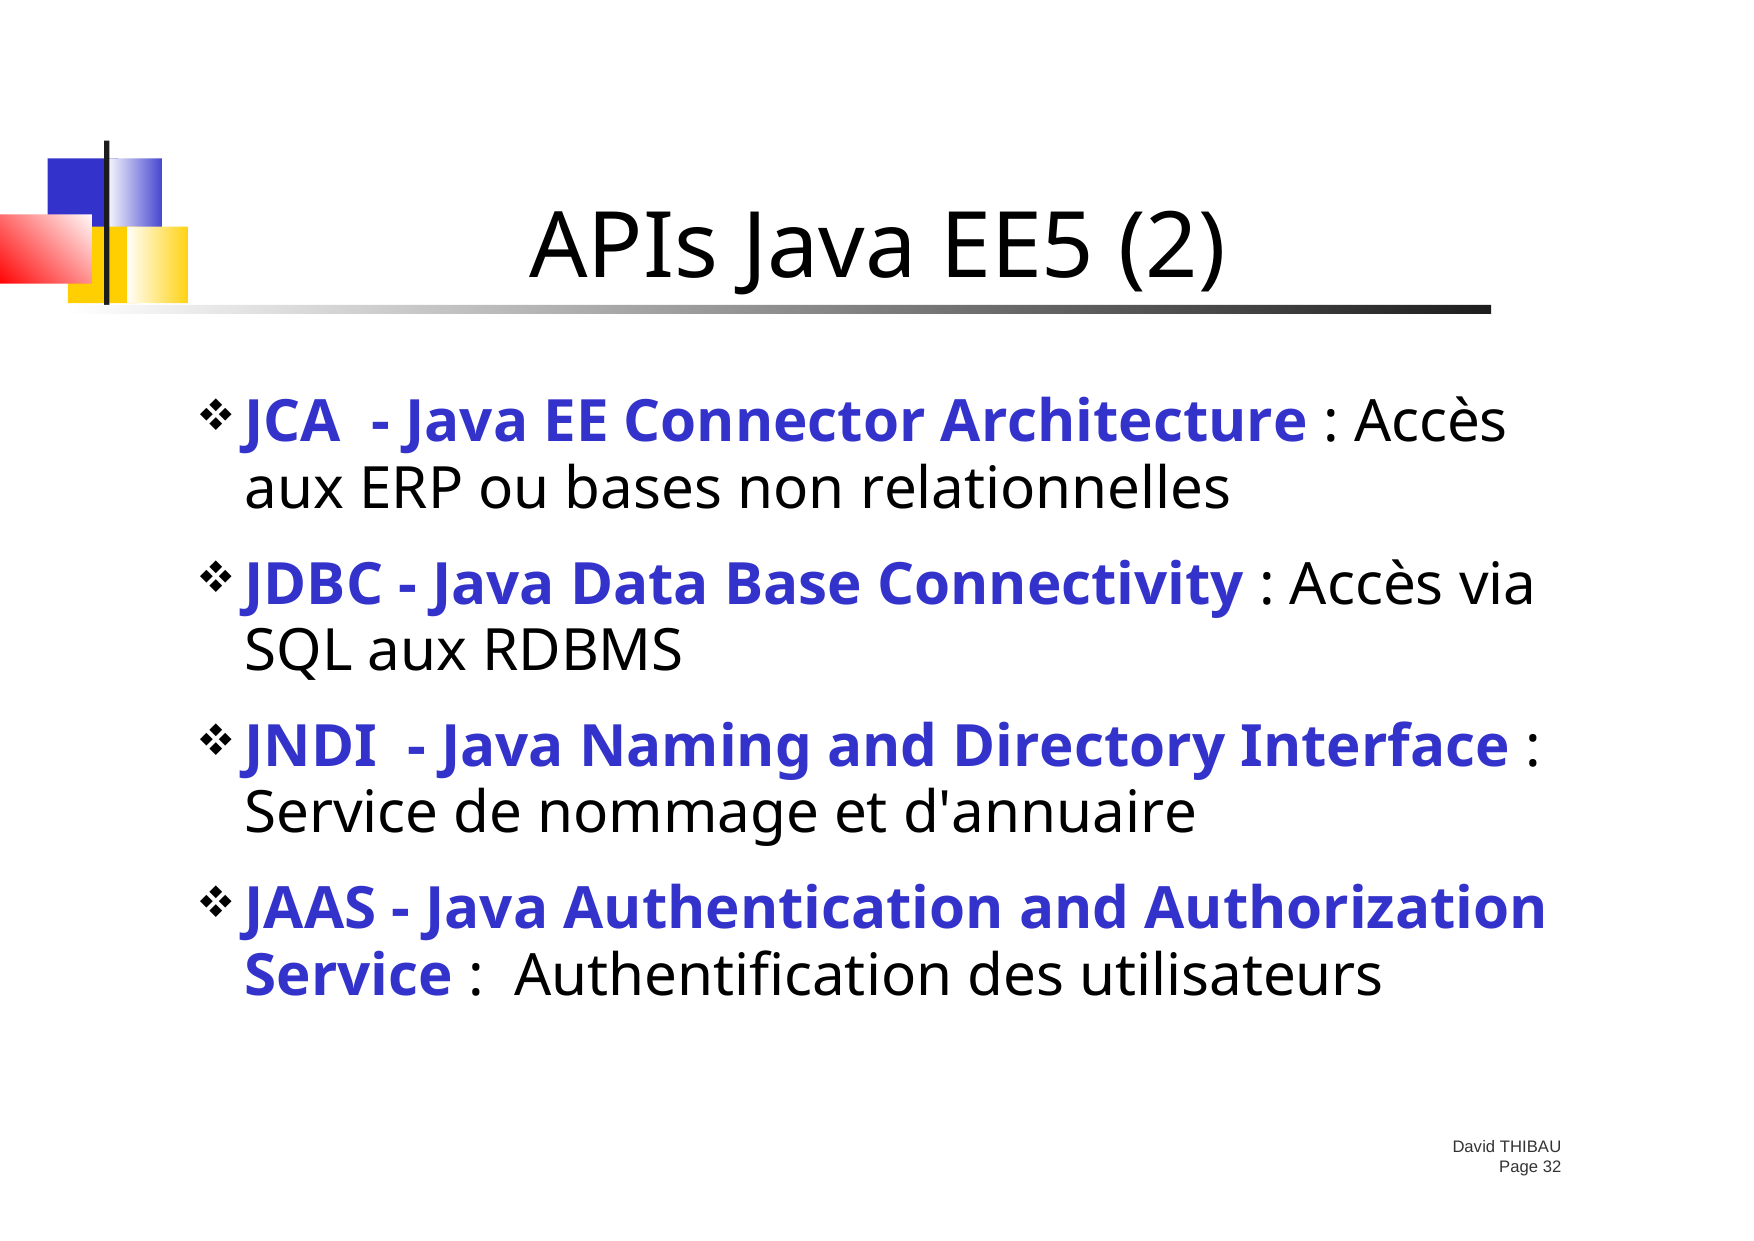

# APIs Java EE5 (2)
JCA - Java EE Connector Architecture : Accès aux ERP ou bases non relationnelles
JDBC - Java Data Base Connectivity : Accès via SQL aux RDBMS
JNDI - Java Naming and Directory Interface : Service de nommage et d'annuaire
JAAS - Java Authentication and Authorization Service : Authentification des utilisateurs